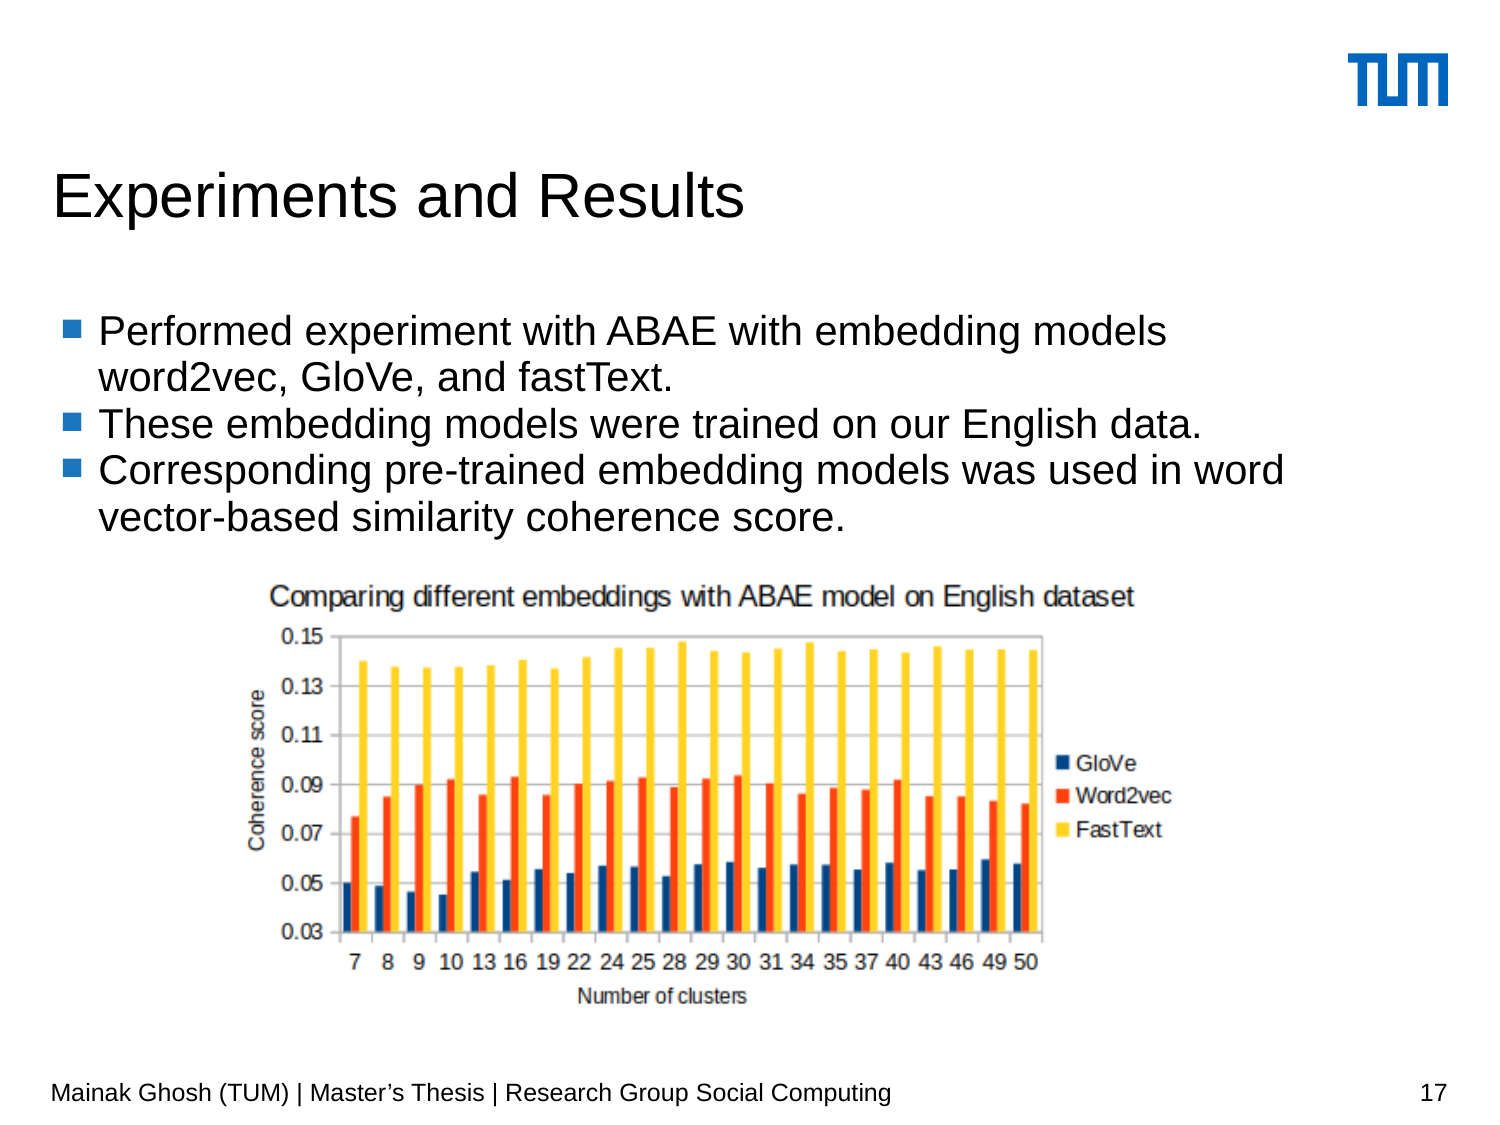

# Experiments and Results
Performed experiment with ABAE with embedding models word2vec, GloVe, and fastText.
These embedding models were trained on our English data.
Corresponding pre-trained embedding models was used in word vector-based similarity coherence score.
Mainak Ghosh (TUM) | Master’s Thesis | Research Group Social Computing